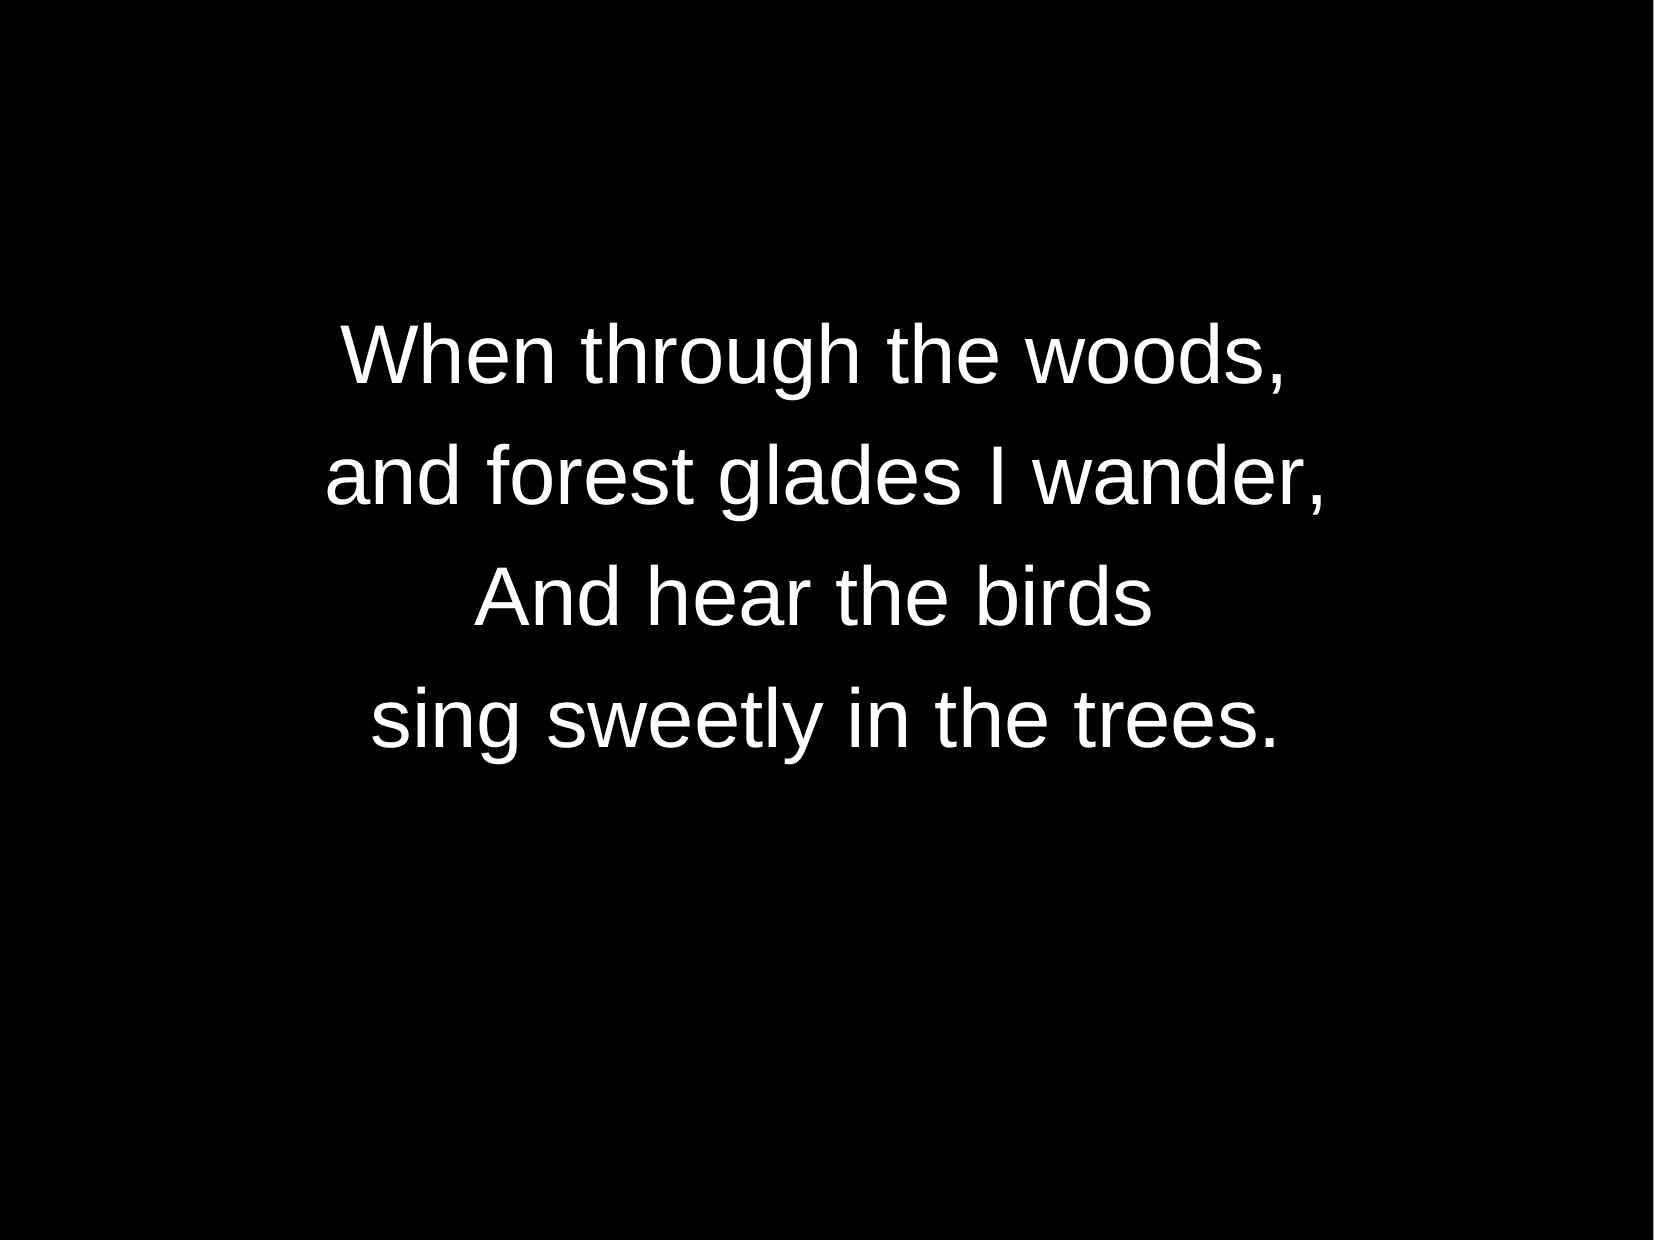

#
When through the woods,
and forest glades I wander,
And hear the birds
sing sweetly in the trees.